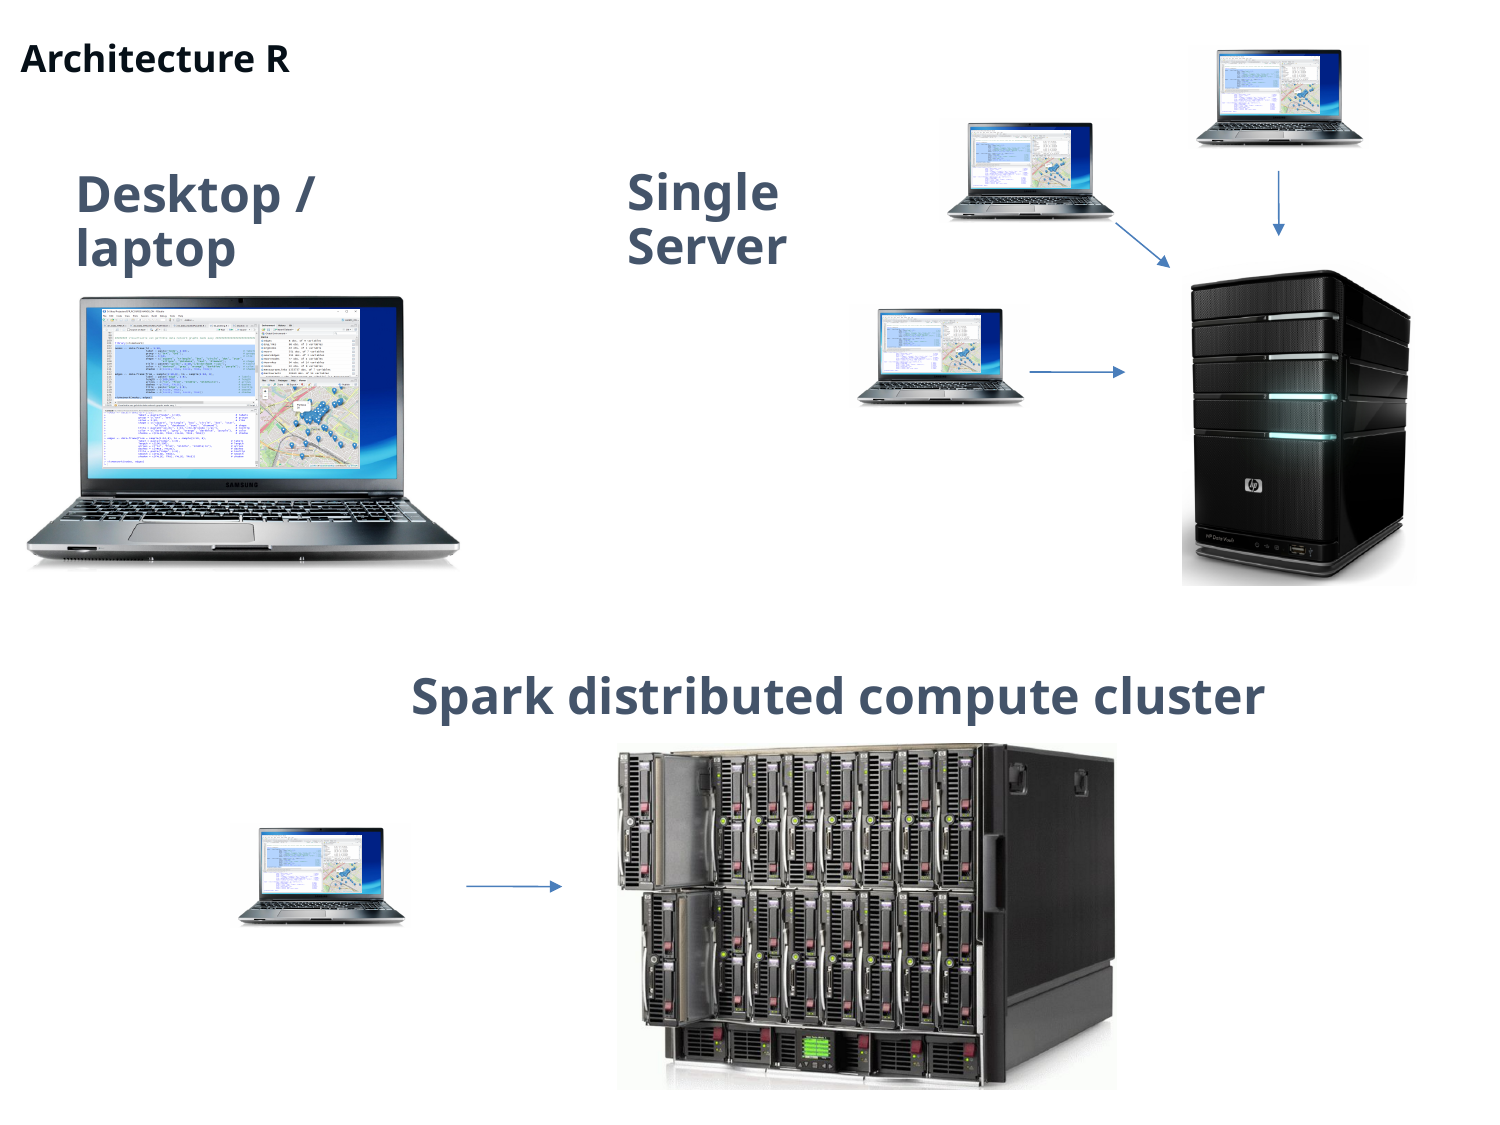

Architecture R
Single Server
Desktop / laptop
Spark distributed compute cluster